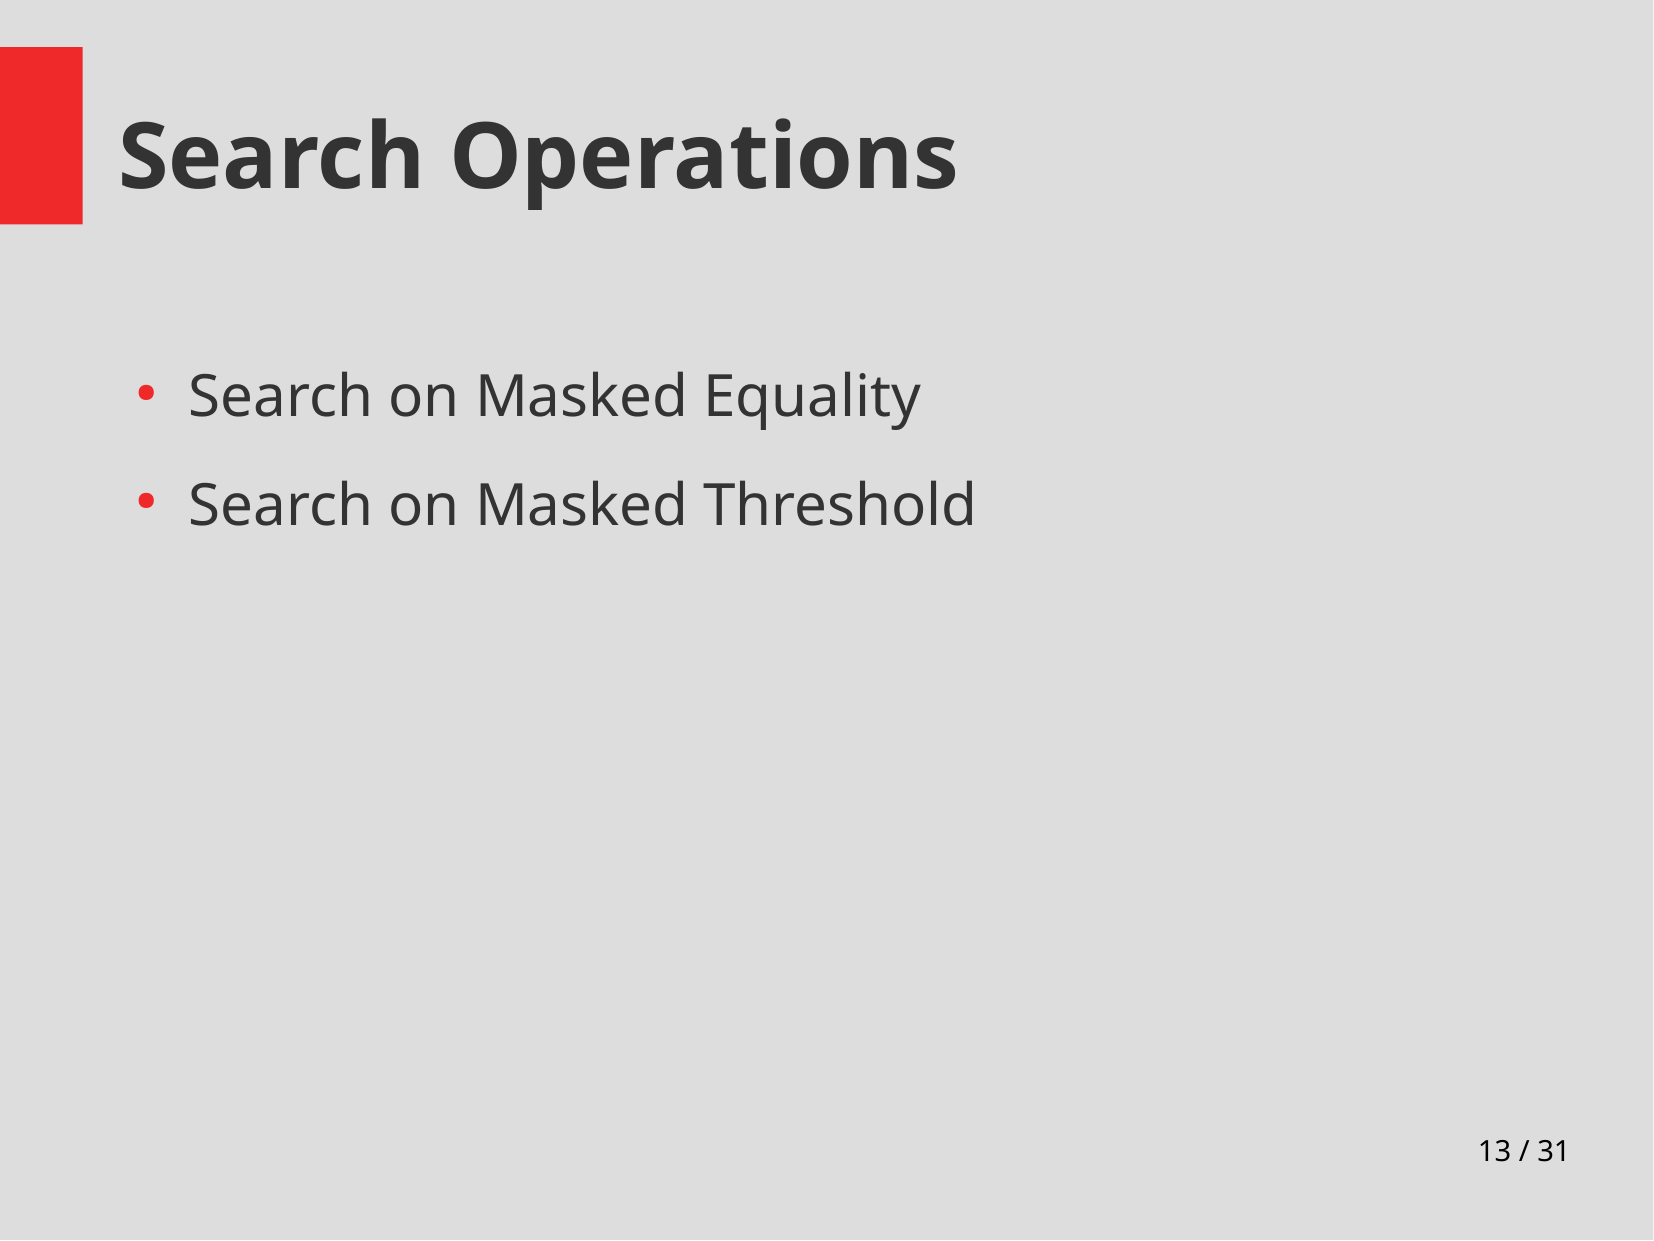

# Search Operations
Search on Masked Equality
Search on Masked Threshold
13